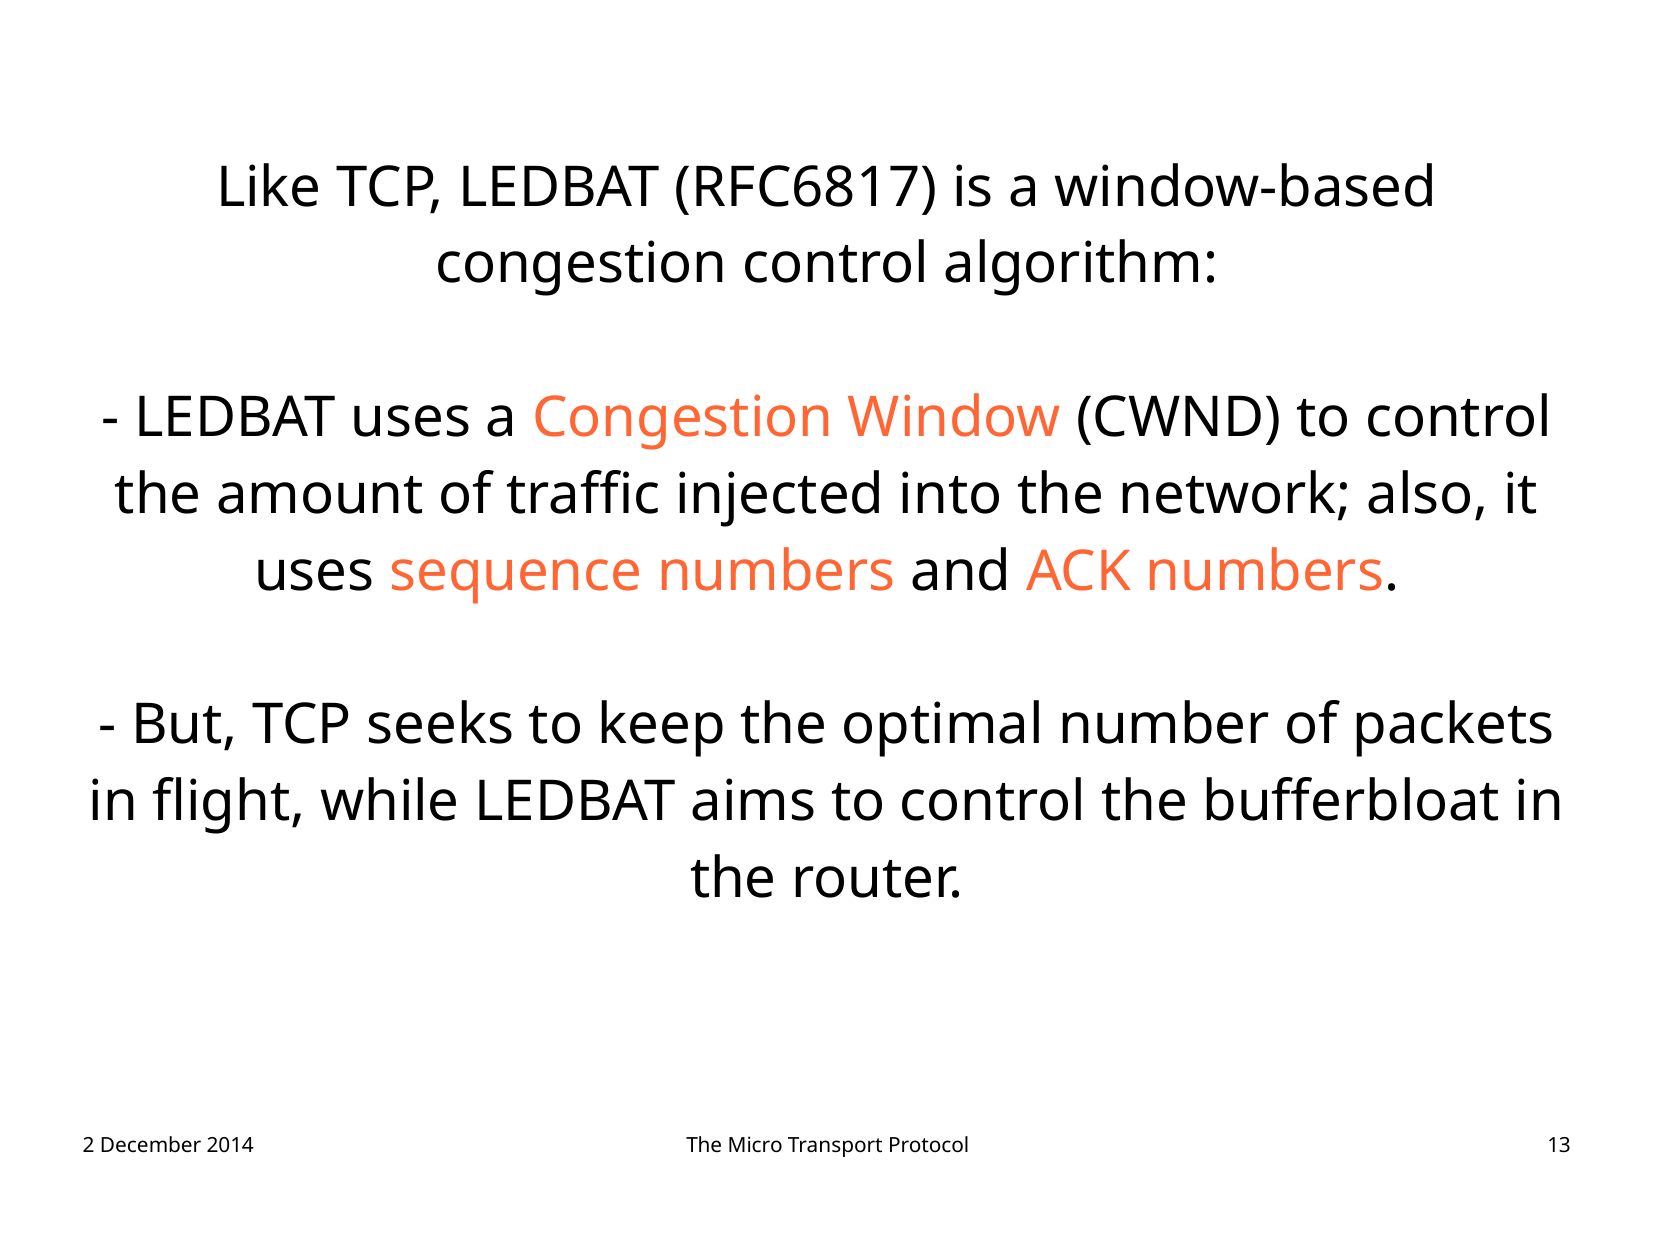

# Like TCP, LEDBAT (RFC6817) is a window-based congestion control algorithm:
- LEDBAT uses a Congestion Window (CWND) to control the amount of traffic injected into the network; also, it uses sequence numbers and ACK numbers.
- But, TCP seeks to keep the optimal number of packets in flight, while LEDBAT aims to control the bufferbloat in the router.
2 December 2014
The Micro Transport Protocol
13